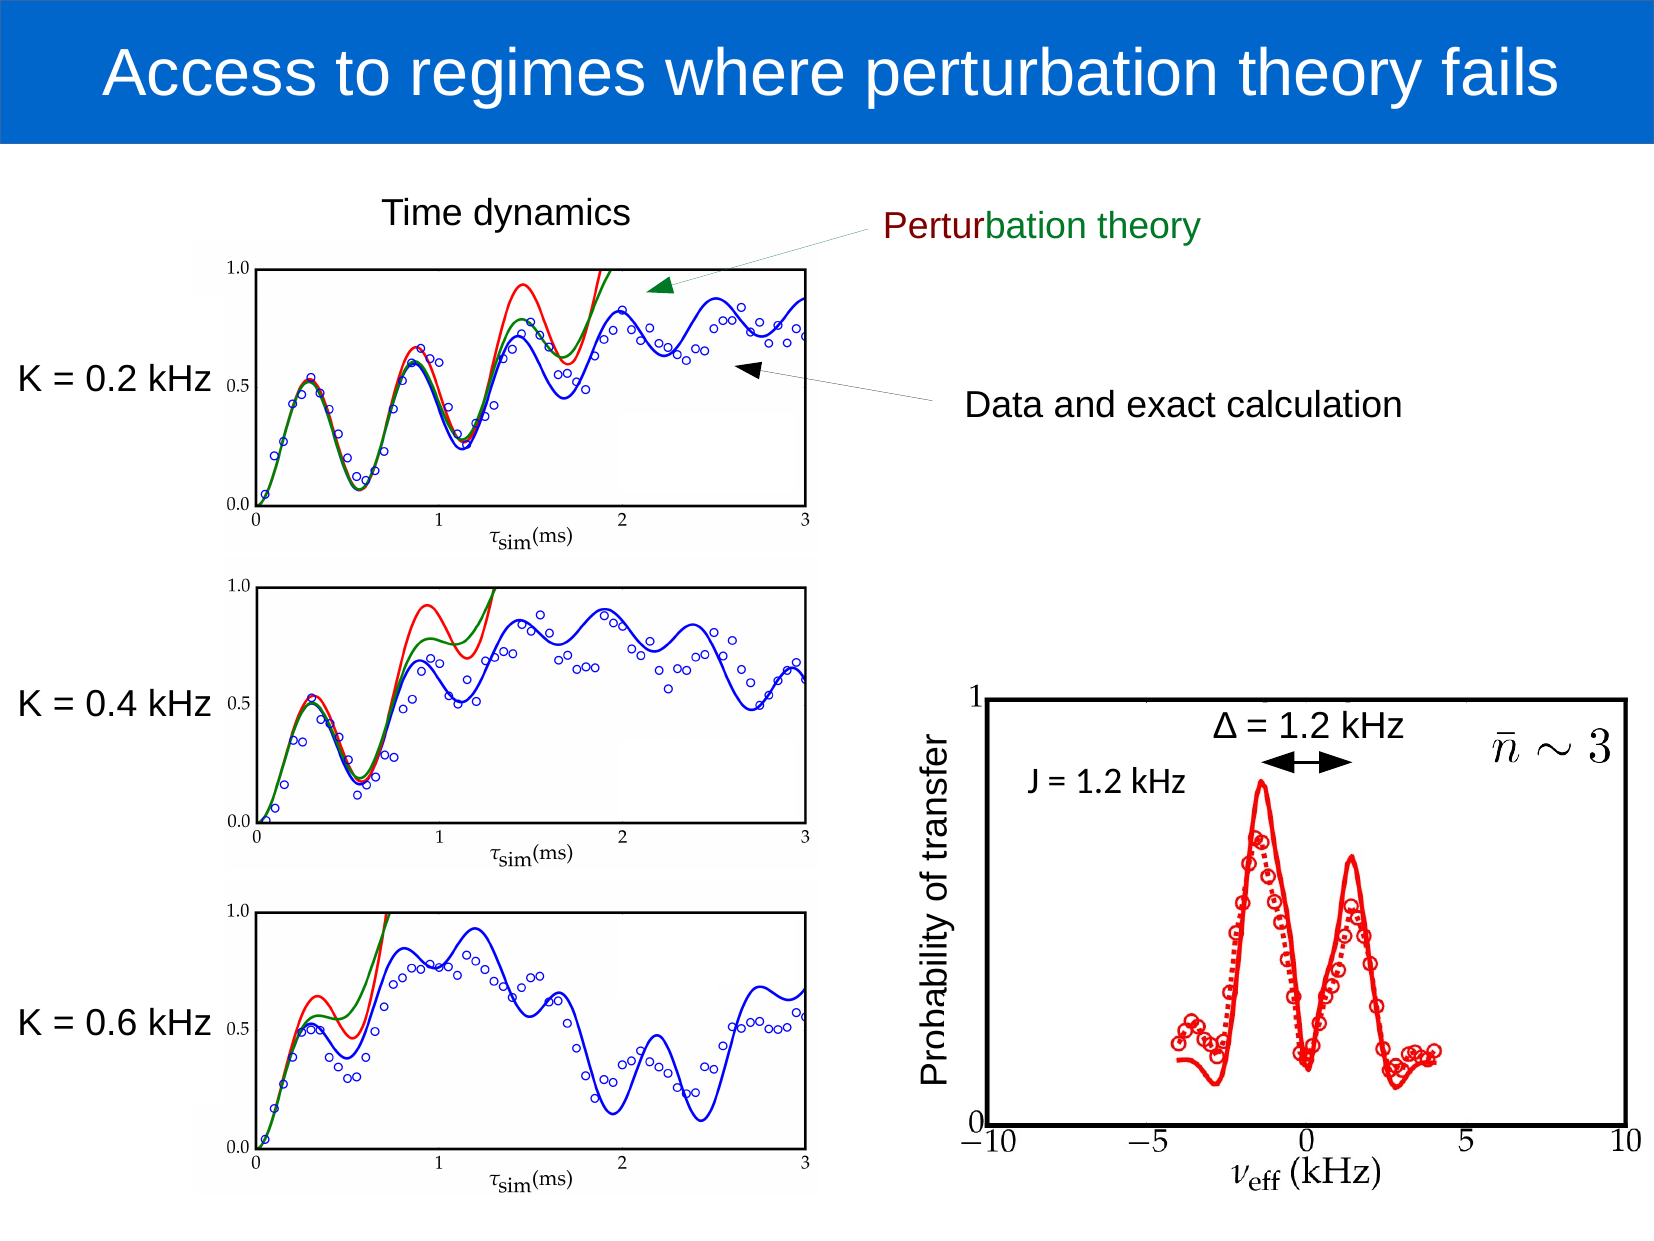

# Access to regimes where perturbation theory fails
Time dynamics
Perturbation theory
K = 0.2 kHz
Data and exact calculation
Δ = 1.2 kHz
Probability of transfer
K = 0.4 kHz
J = 1.2 kHz
∆ = 1.2 kHz
K = 0.6 kHz